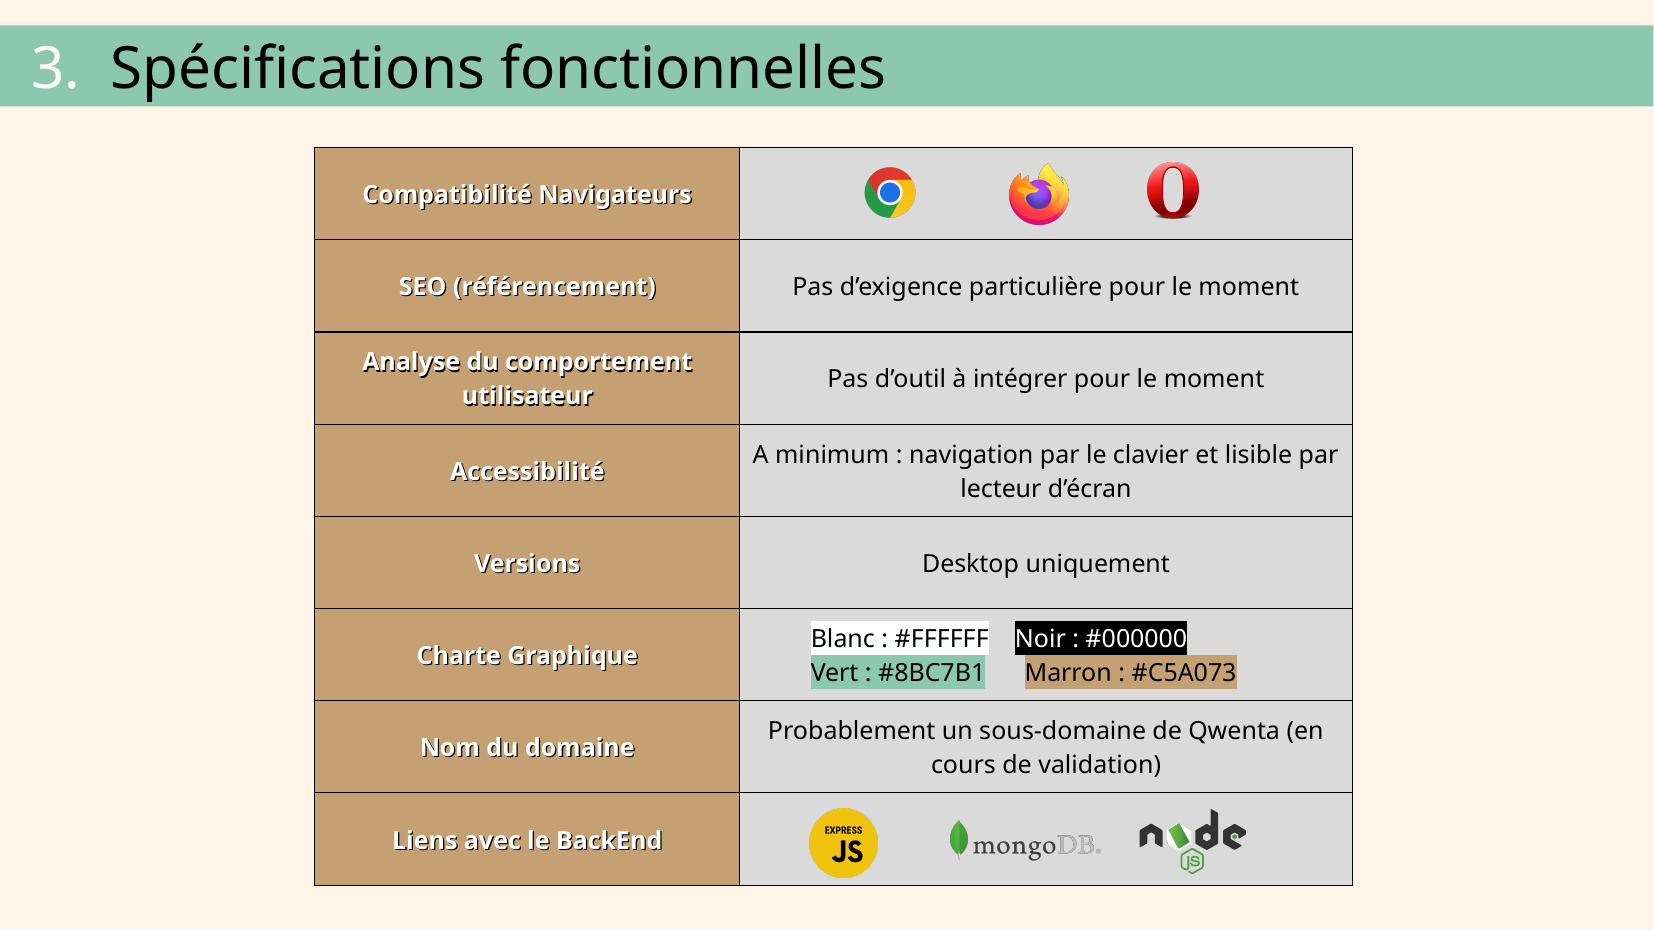

# 3. Spécifications fonctionnelles
| Compatibilité Navigateurs | |
| --- | --- |
| SEO (référencement) | Pas d’exigence particulière pour le moment |
| Analyse du comportement utilisateur | Pas d’outil à intégrer pour le moment |
| Accessibilité | A minimum : navigation par le clavier et lisible par lecteur d’écran |
| Versions | Desktop uniquement |
| Charte Graphique | Blanc : #FFFFFF Noir : #000000 Vert : #8BC7B1 Marron : #C5A073 |
| Nom du domaine | Probablement un sous-domaine de Qwenta (en cours de validation) |
| Liens avec le BackEnd | |